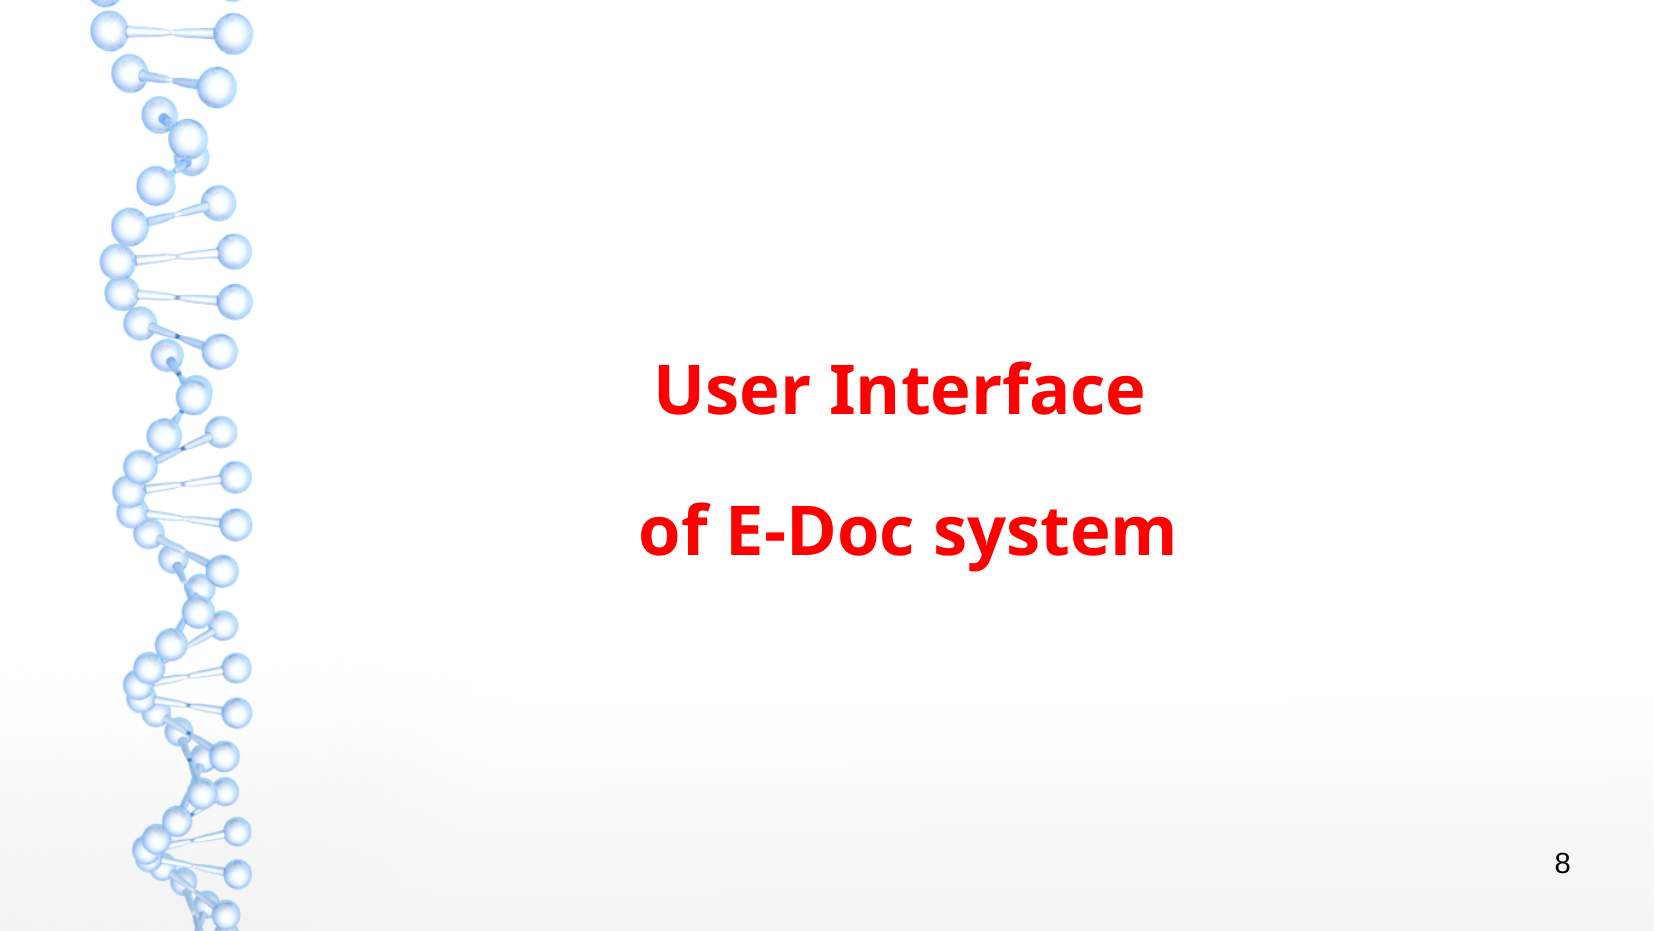

# User Interface of E-Doc system
8